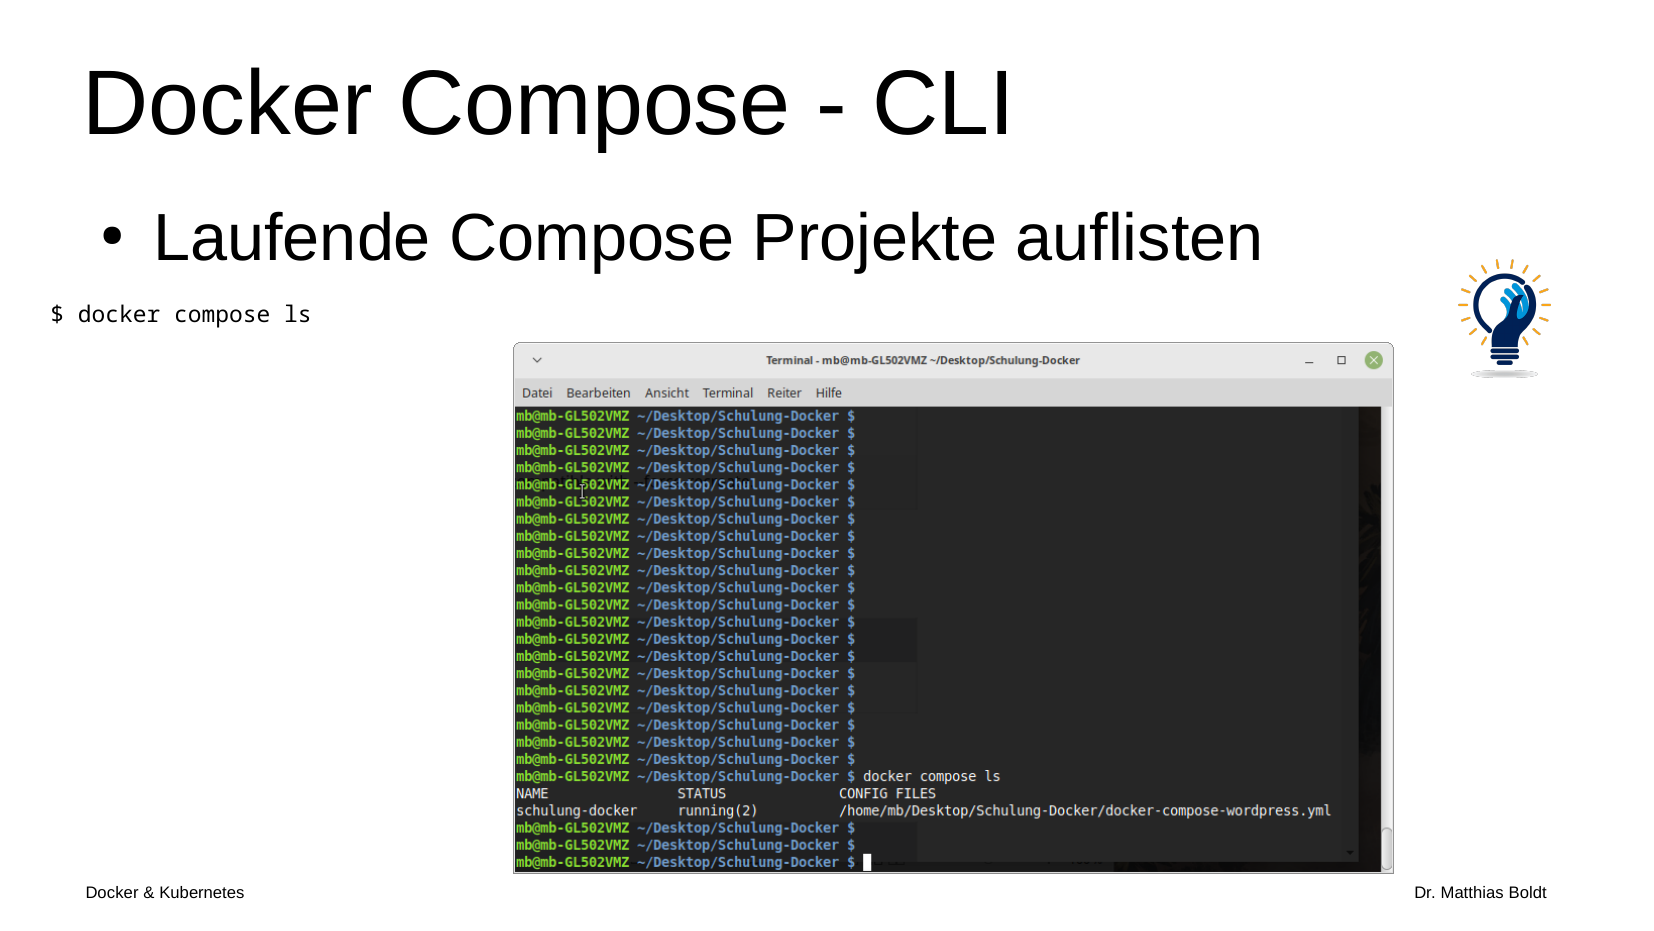

# Docker Compose - CLI
Laufende Compose Projekte auflisten
$ docker compose ls
Docker & Kubernetes																Dr. Matthias Boldt